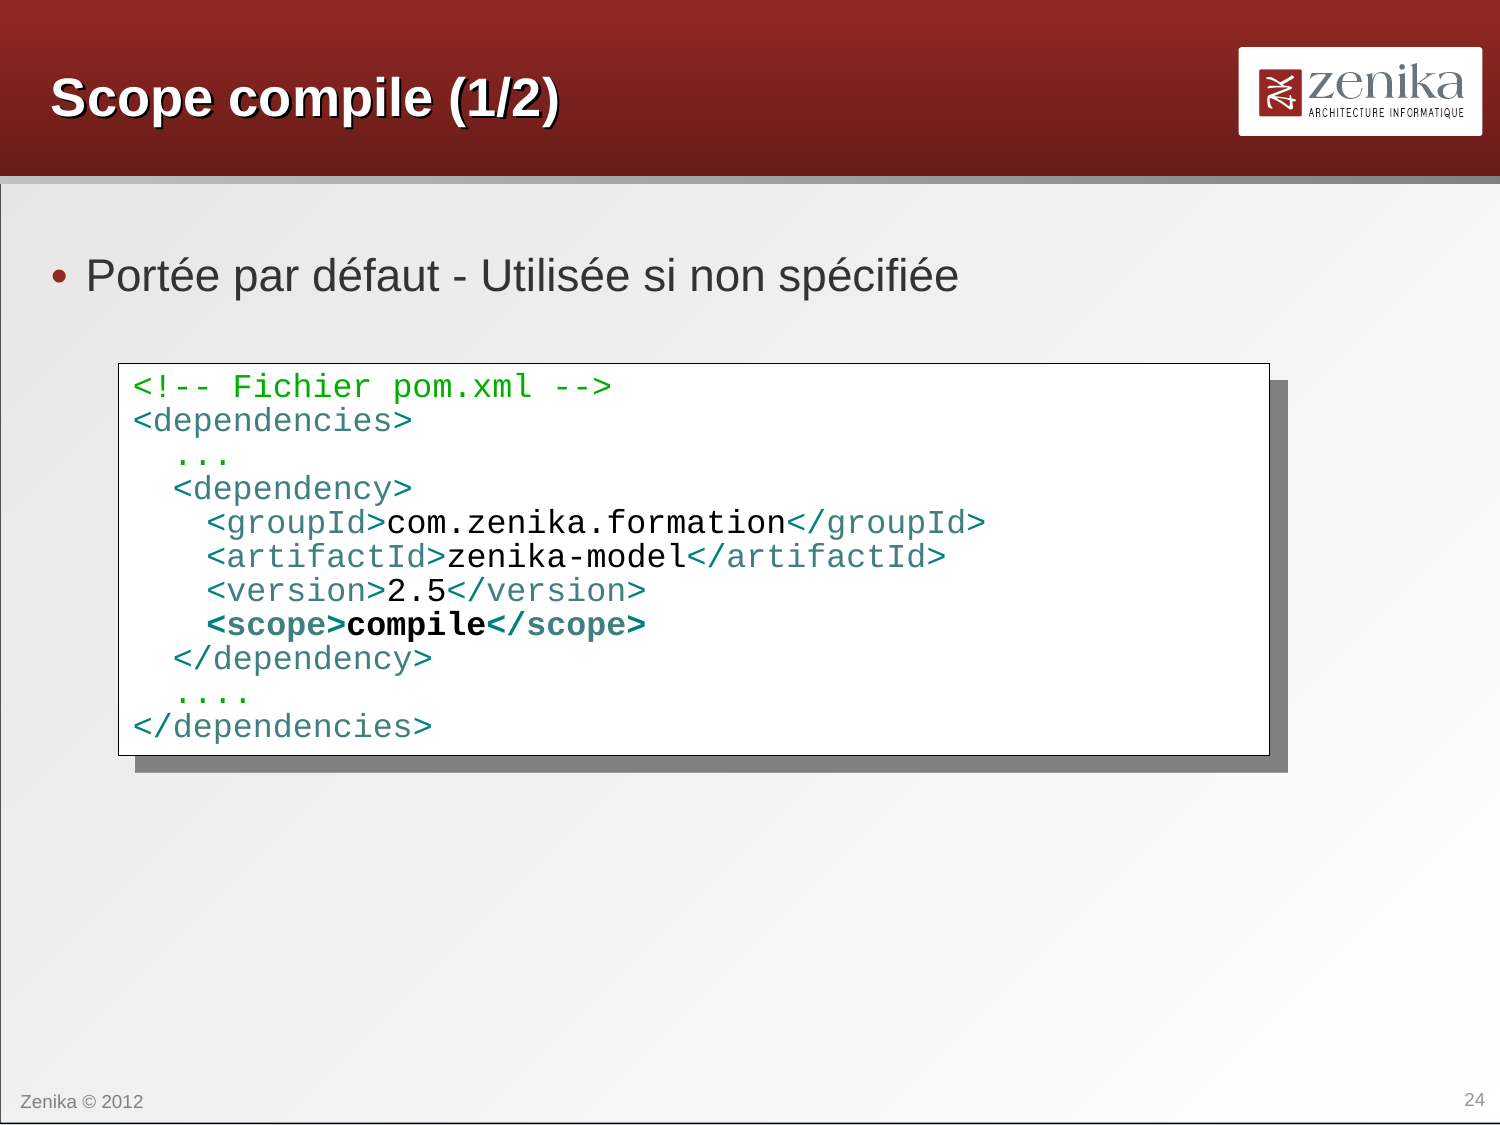

# Scope compile (1/2)
Portée par défaut - Utilisée si non spécifiée
<!-- Fichier pom.xml -->
<dependencies>
 ...
 <dependency>
	<groupId>com.zenika.formation</groupId>
	<artifactId>zenika-model</artifactId>
	<version>2.5</version>
	<scope>compile</scope>
 </dependency>
 ....
</dependencies>